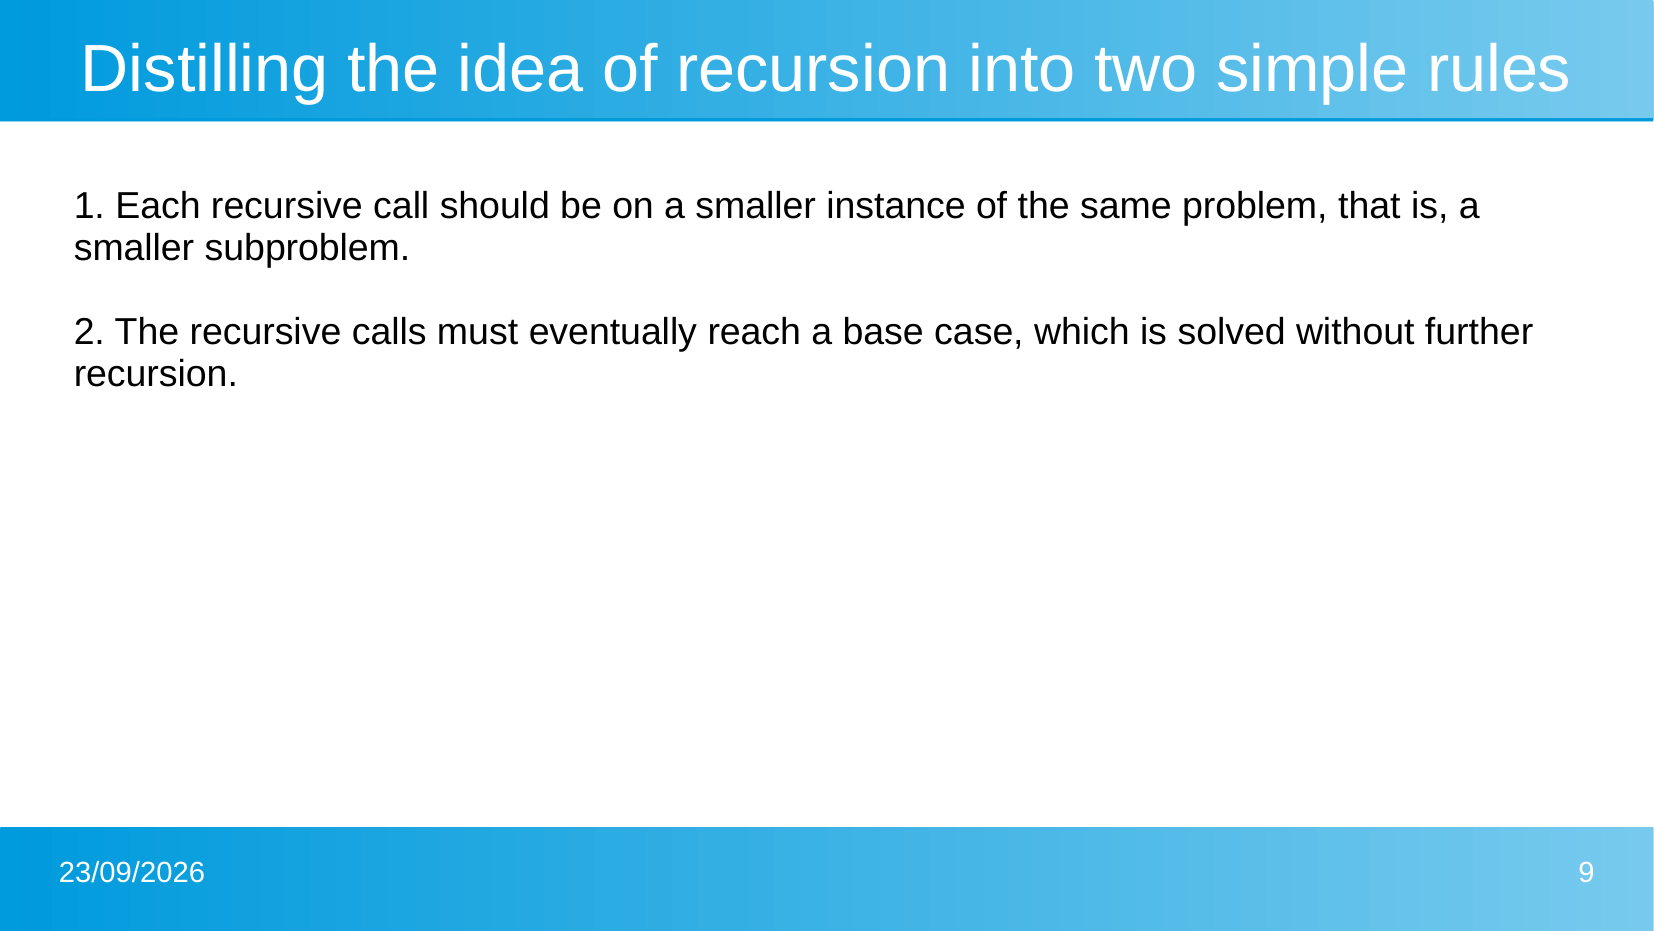

# Distilling the idea of recursion into two simple rules
1. Each recursive call should be on a smaller instance of the same problem, that is, a smaller subproblem.
2. The recursive calls must eventually reach a base case, which is solved without further recursion.
9